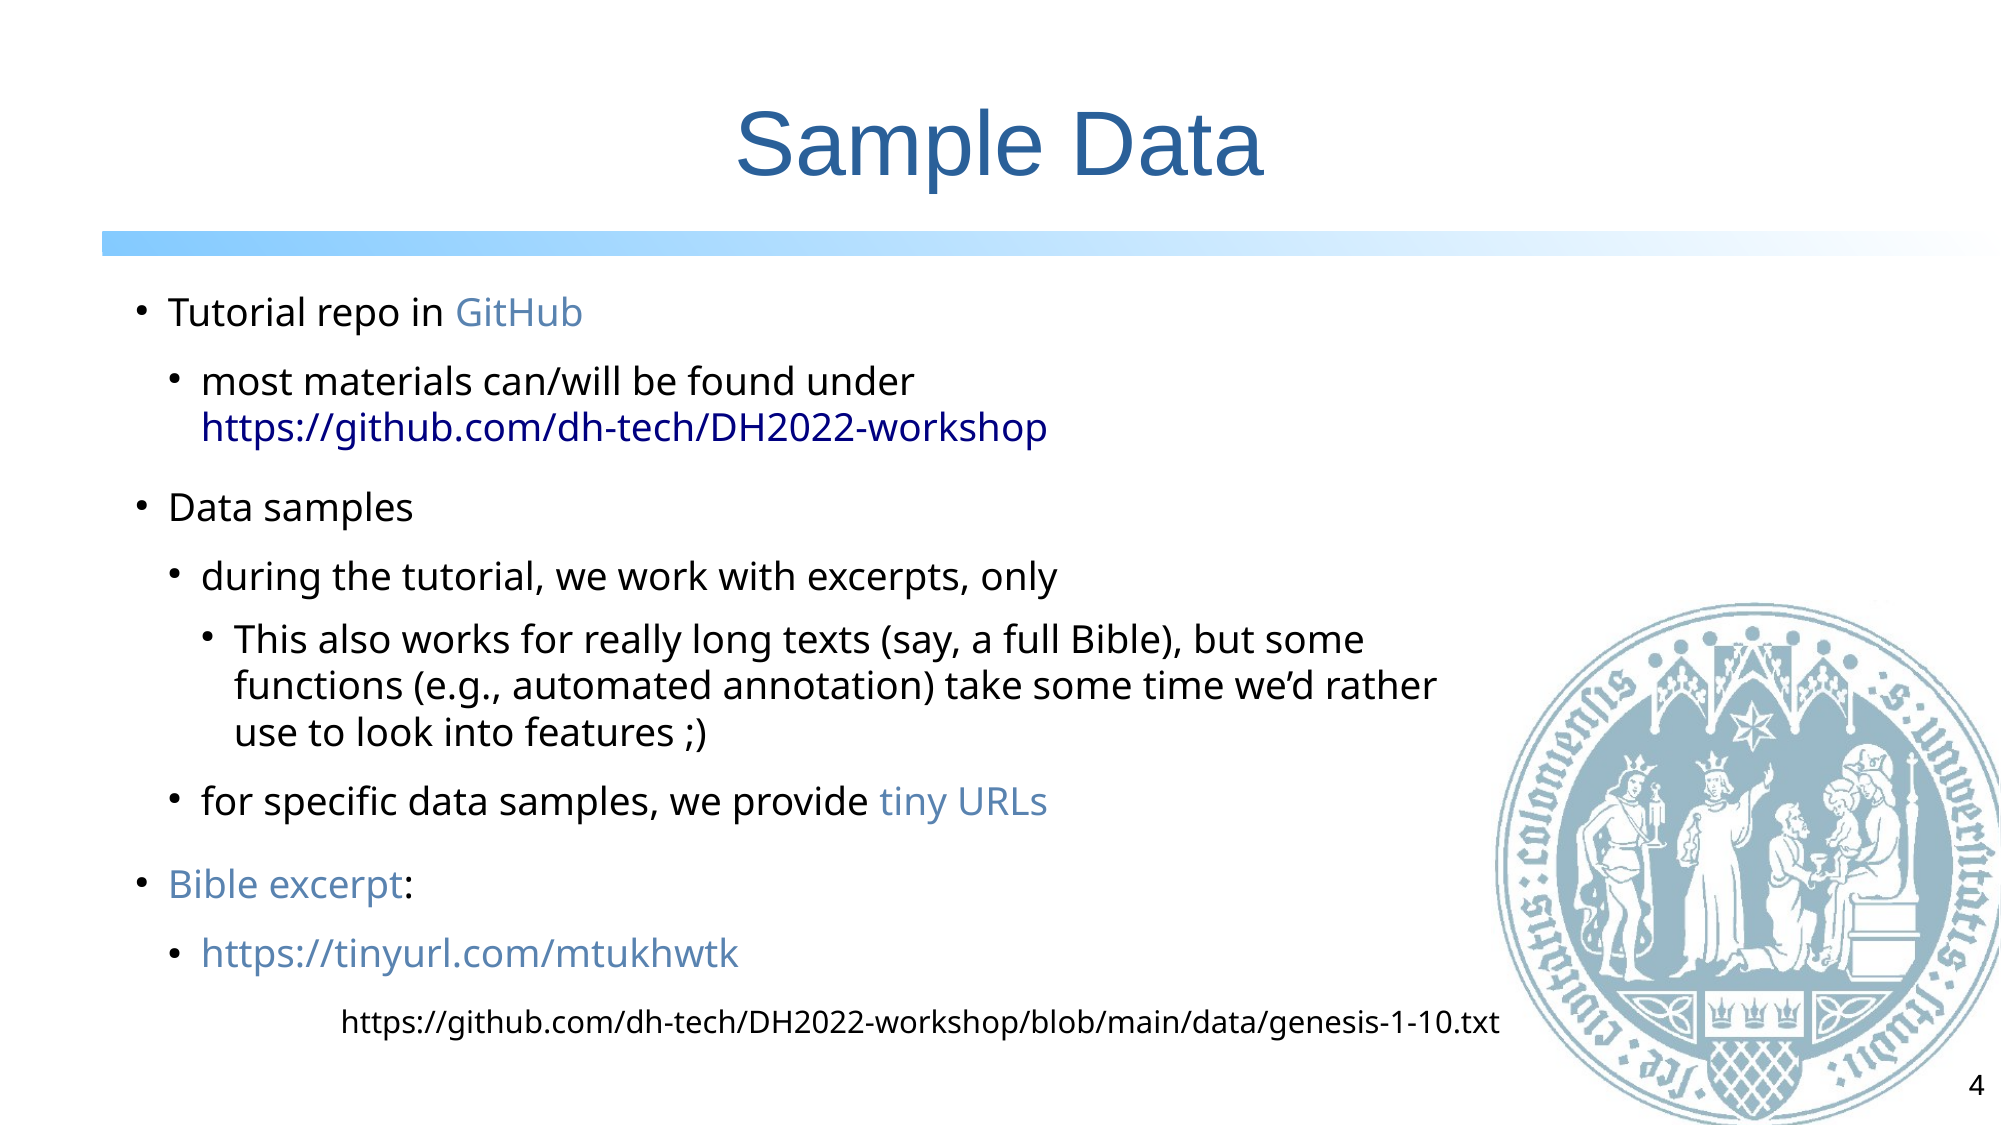

# Sample Data
Tutorial repo in GitHub
most materials can/will be found underhttps://github.com/dh-tech/DH2022-workshop
Data samples
during the tutorial, we work with excerpts, only
This also works for really long texts (say, a full Bible), but some functions (e.g., automated annotation) take some time we’d rather use to look into features ;)
for specific data samples, we provide tiny URLs
Bible excerpt:
https://tinyurl.com/mtukhwtk
https://github.com/dh-tech/DH2022-workshop/blob/main/data/genesis-1-10.txt